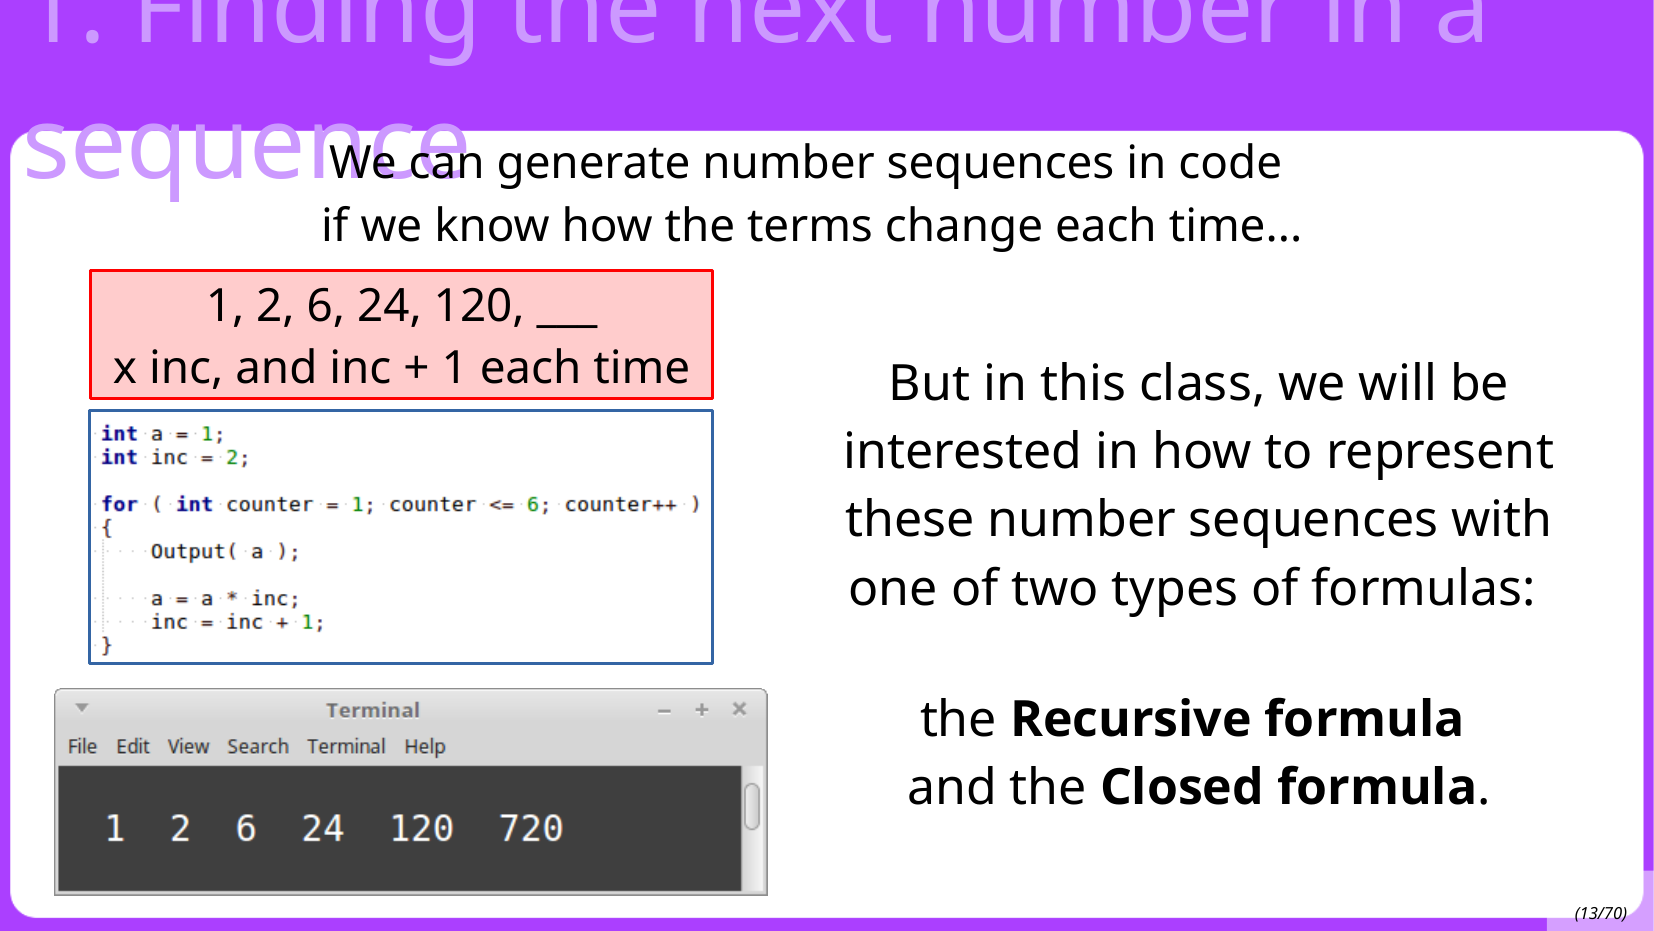

# 1. Finding the next number in a sequence
We can generate number sequences in code
if we know how the terms change each time...
1, 2, 6, 24, 120, ___
x inc, and inc + 1 each time
But in this class, we will be interested in how to represent these number sequences with one of two types of formulas:
the Recursive formula
and the Closed formula.